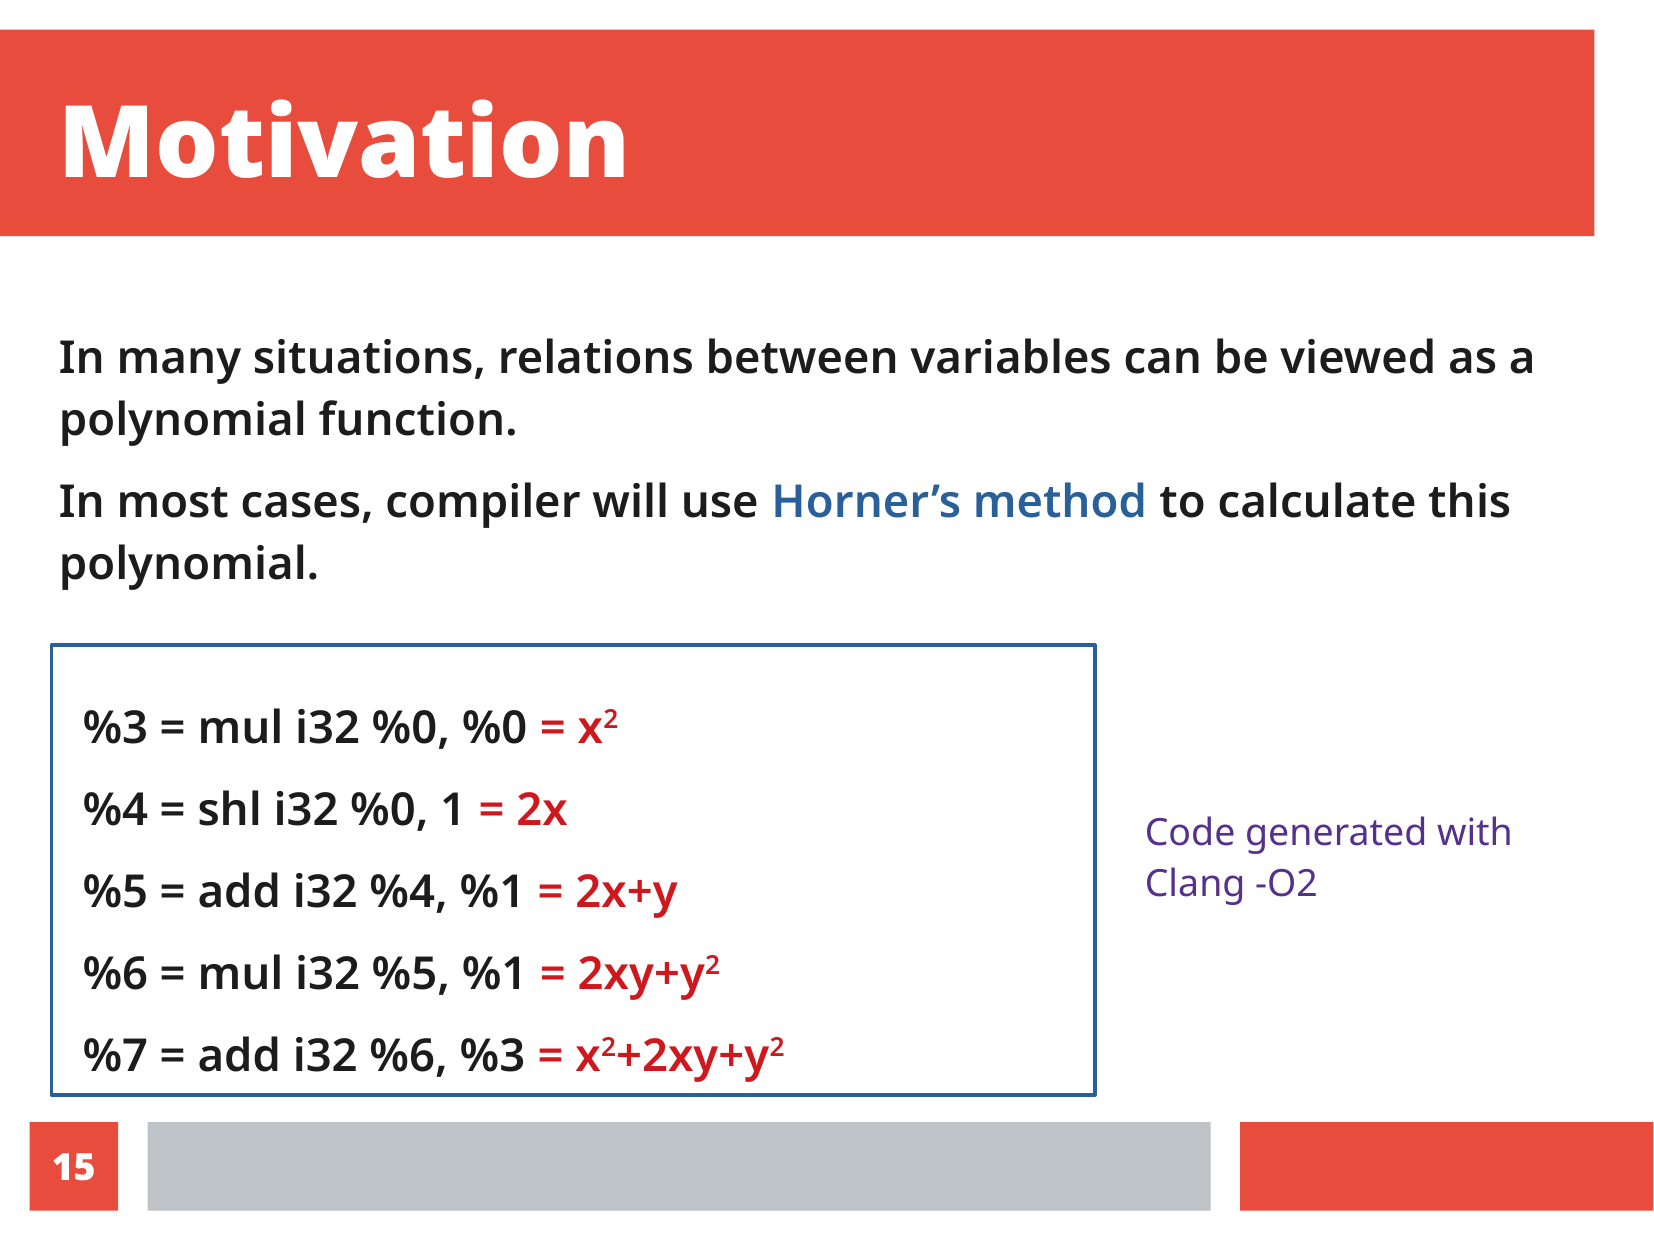

# Motivation
In many situations, relations between variables can be viewed as a polynomial function.
In most cases, compiler will use Horner’s method to calculate this polynomial.
 %3 = mul i32 %0, %0 = x2
 %4 = shl i32 %0, 1 = 2x
 %5 = add i32 %4, %1 = 2x+y
 %6 = mul i32 %5, %1 = 2xy+y2
 %7 = add i32 %6, %3 = x2+2xy+y2
Code generated with Clang -O2
15